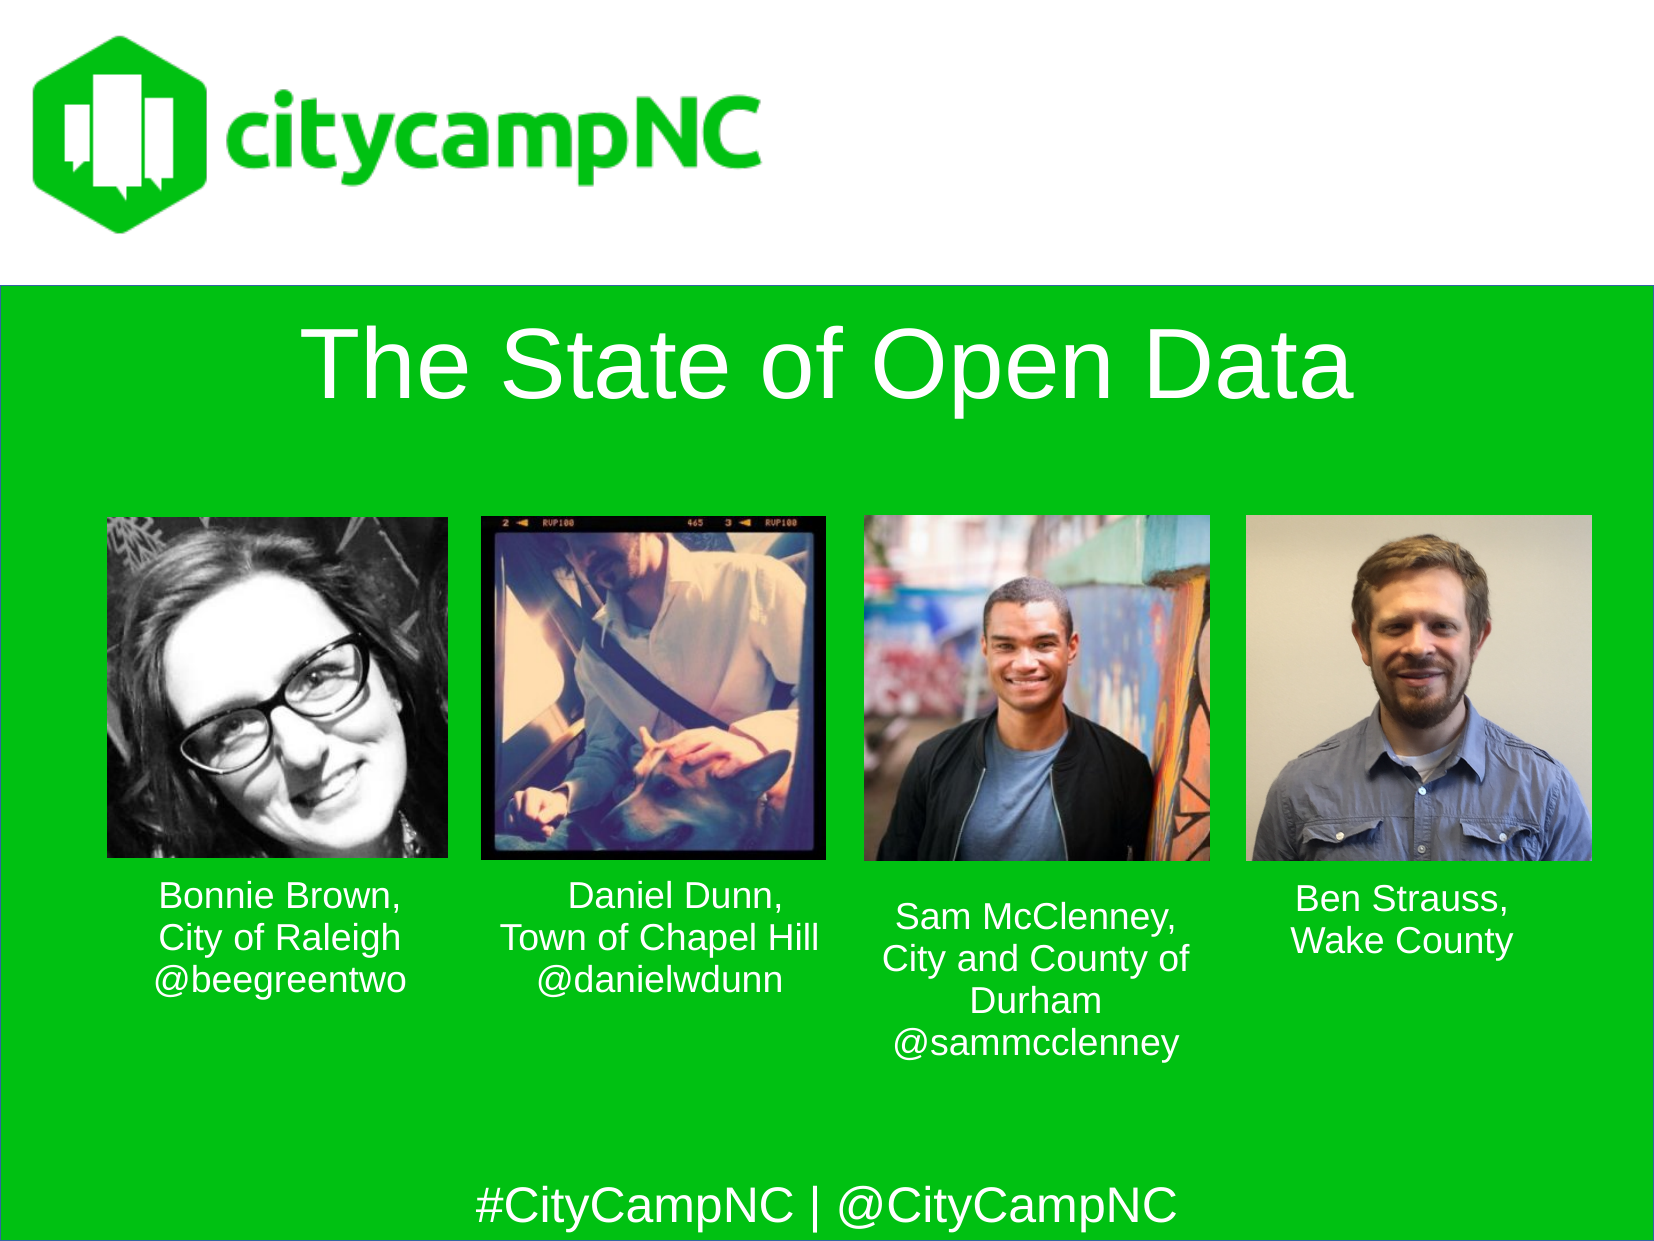

# The State of Open Data
Bonnie Brown, City of Raleigh
@beegreentwo
 Daniel Dunn,
Town of Chapel Hill
@danielwdunn
Ben Strauss, Wake County
Sam McClenney, City and County of Durham
@sammcclenney